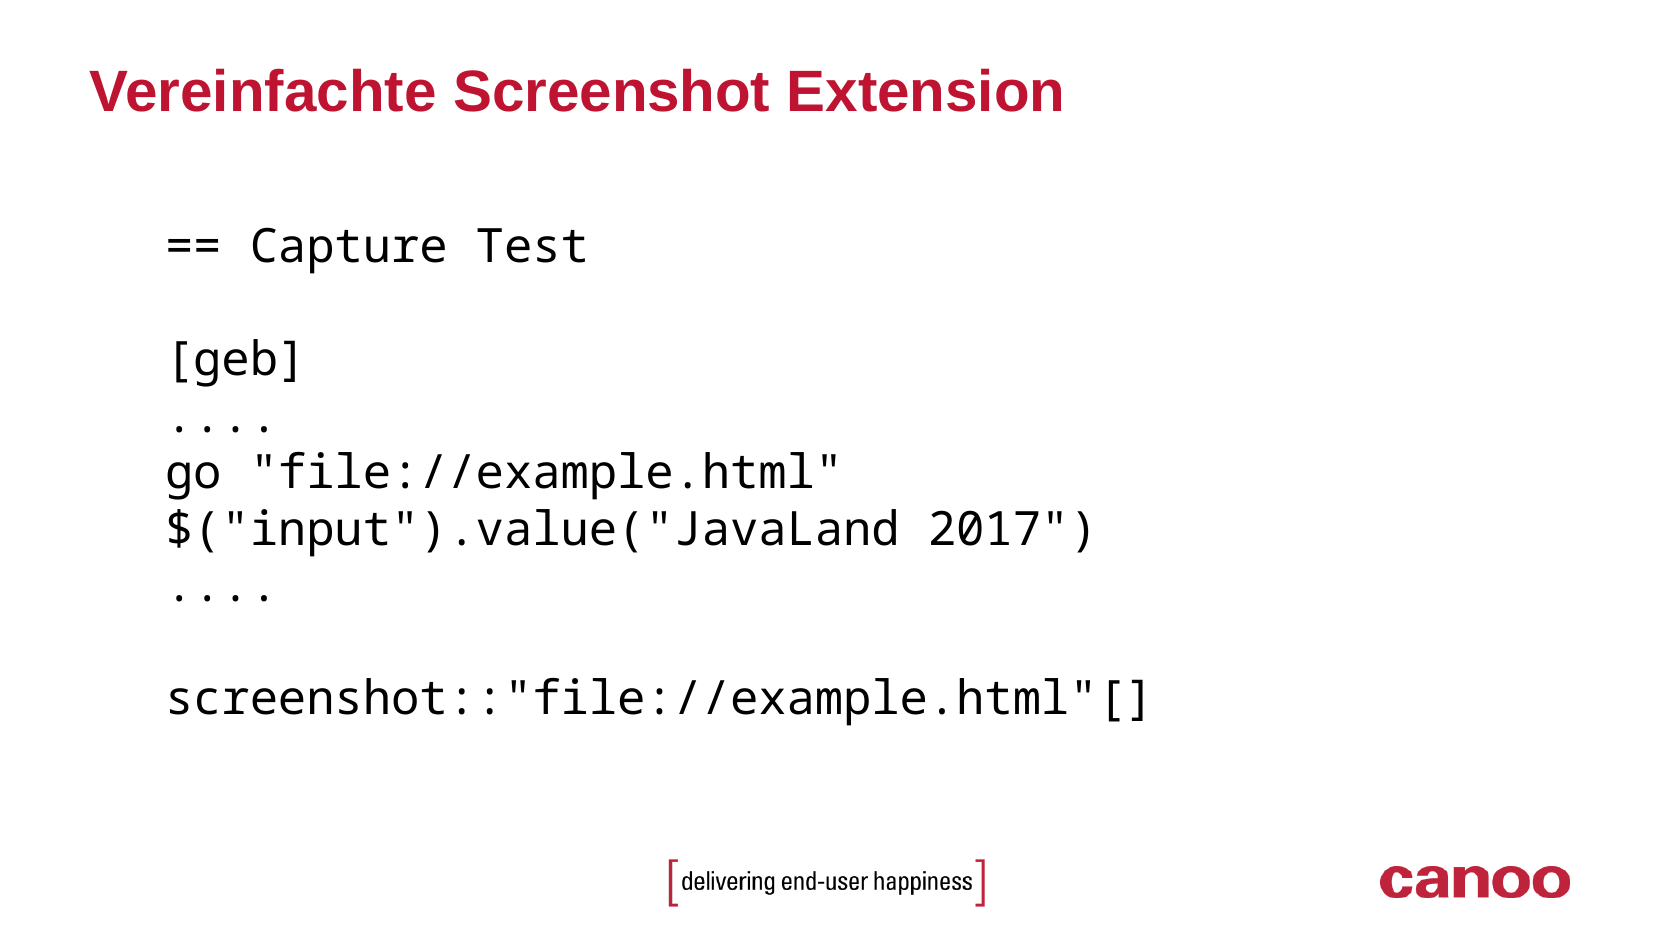

# Vereinfachte Screenshot Extension
== Capture Test
[geb]
....
go "file://example.html"
$("input").value("JavaLand 2017")
....
screenshot::"file://example.html"[]